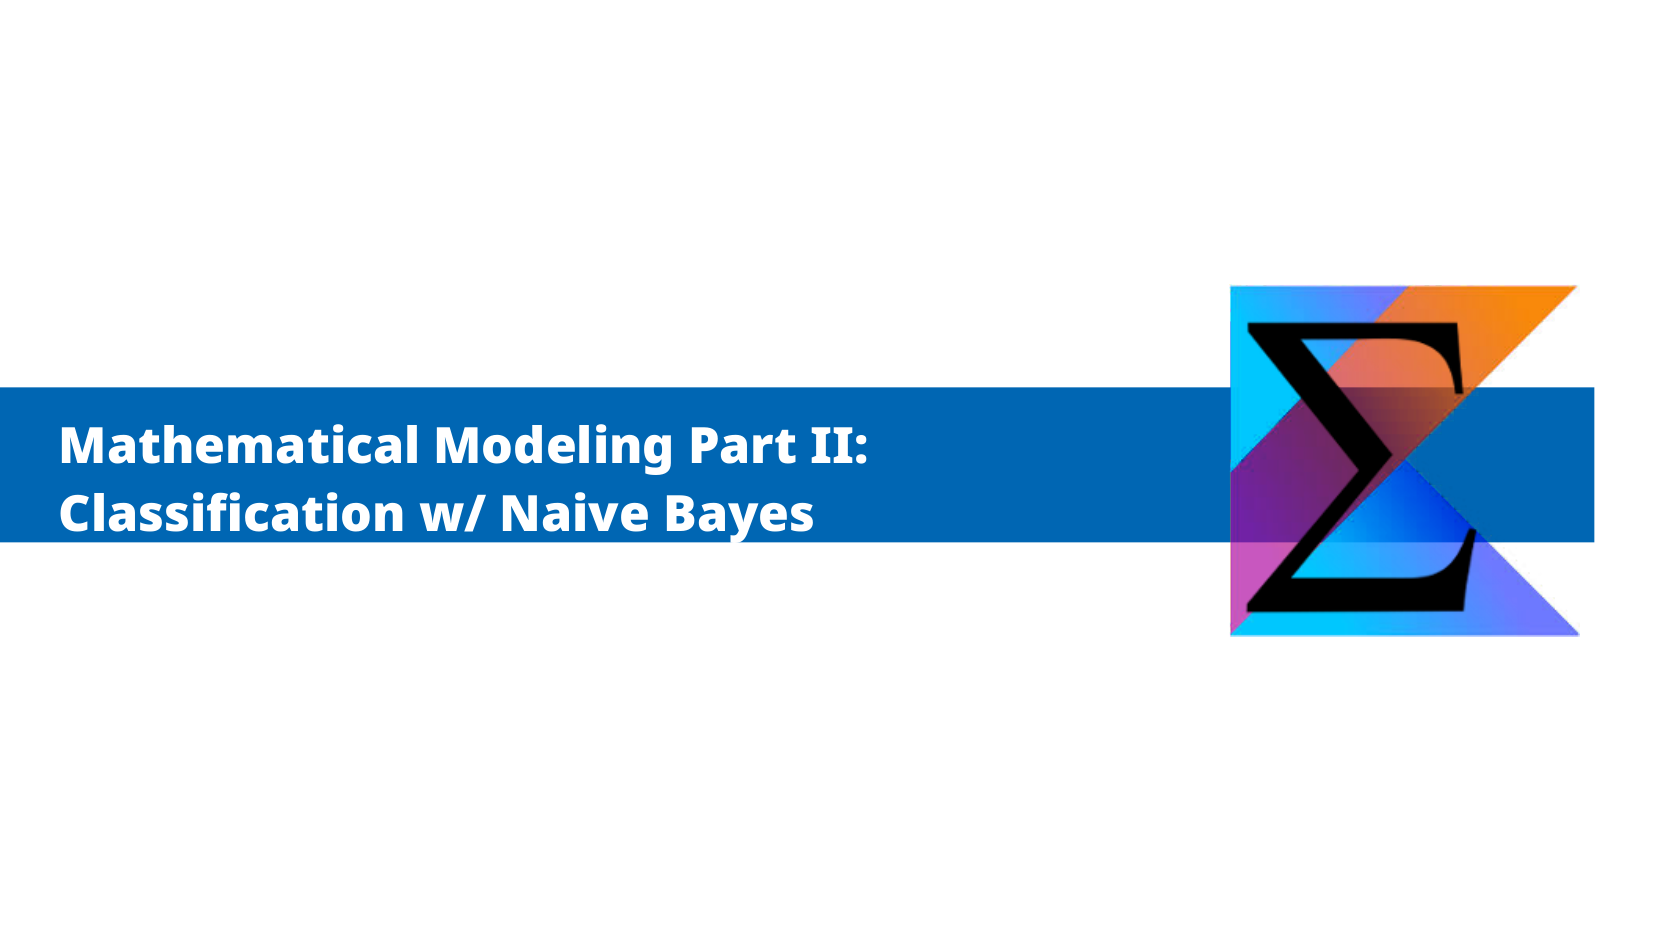

# Mathematical Modeling Part II: Classification w/ Naive Bayes